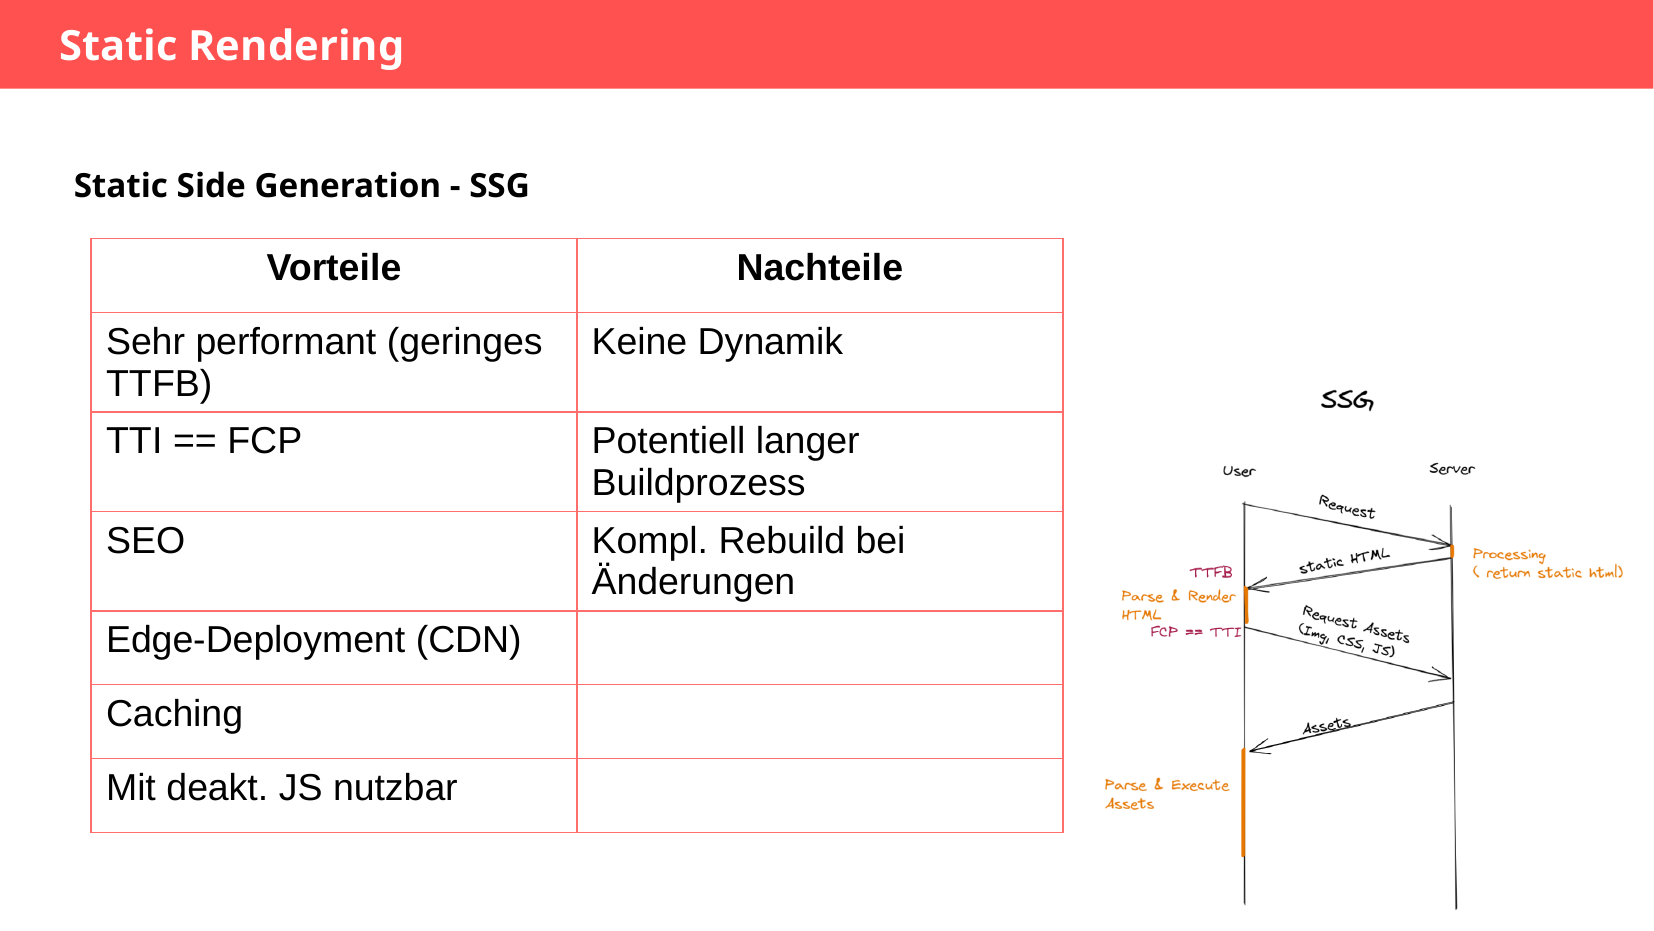

Static Rendering
Static Side Generation - SSG
#
| Vorteile | Nachteile |
| --- | --- |
| Sehr performant (geringes TTFB) | Keine Dynamik |
| TTI == FCP | Potentiell langer Buildprozess |
| SEO | Kompl. Rebuild bei Änderungen |
| Edge-Deployment (CDN) | |
| Caching | |
| Mit deakt. JS nutzbar | |